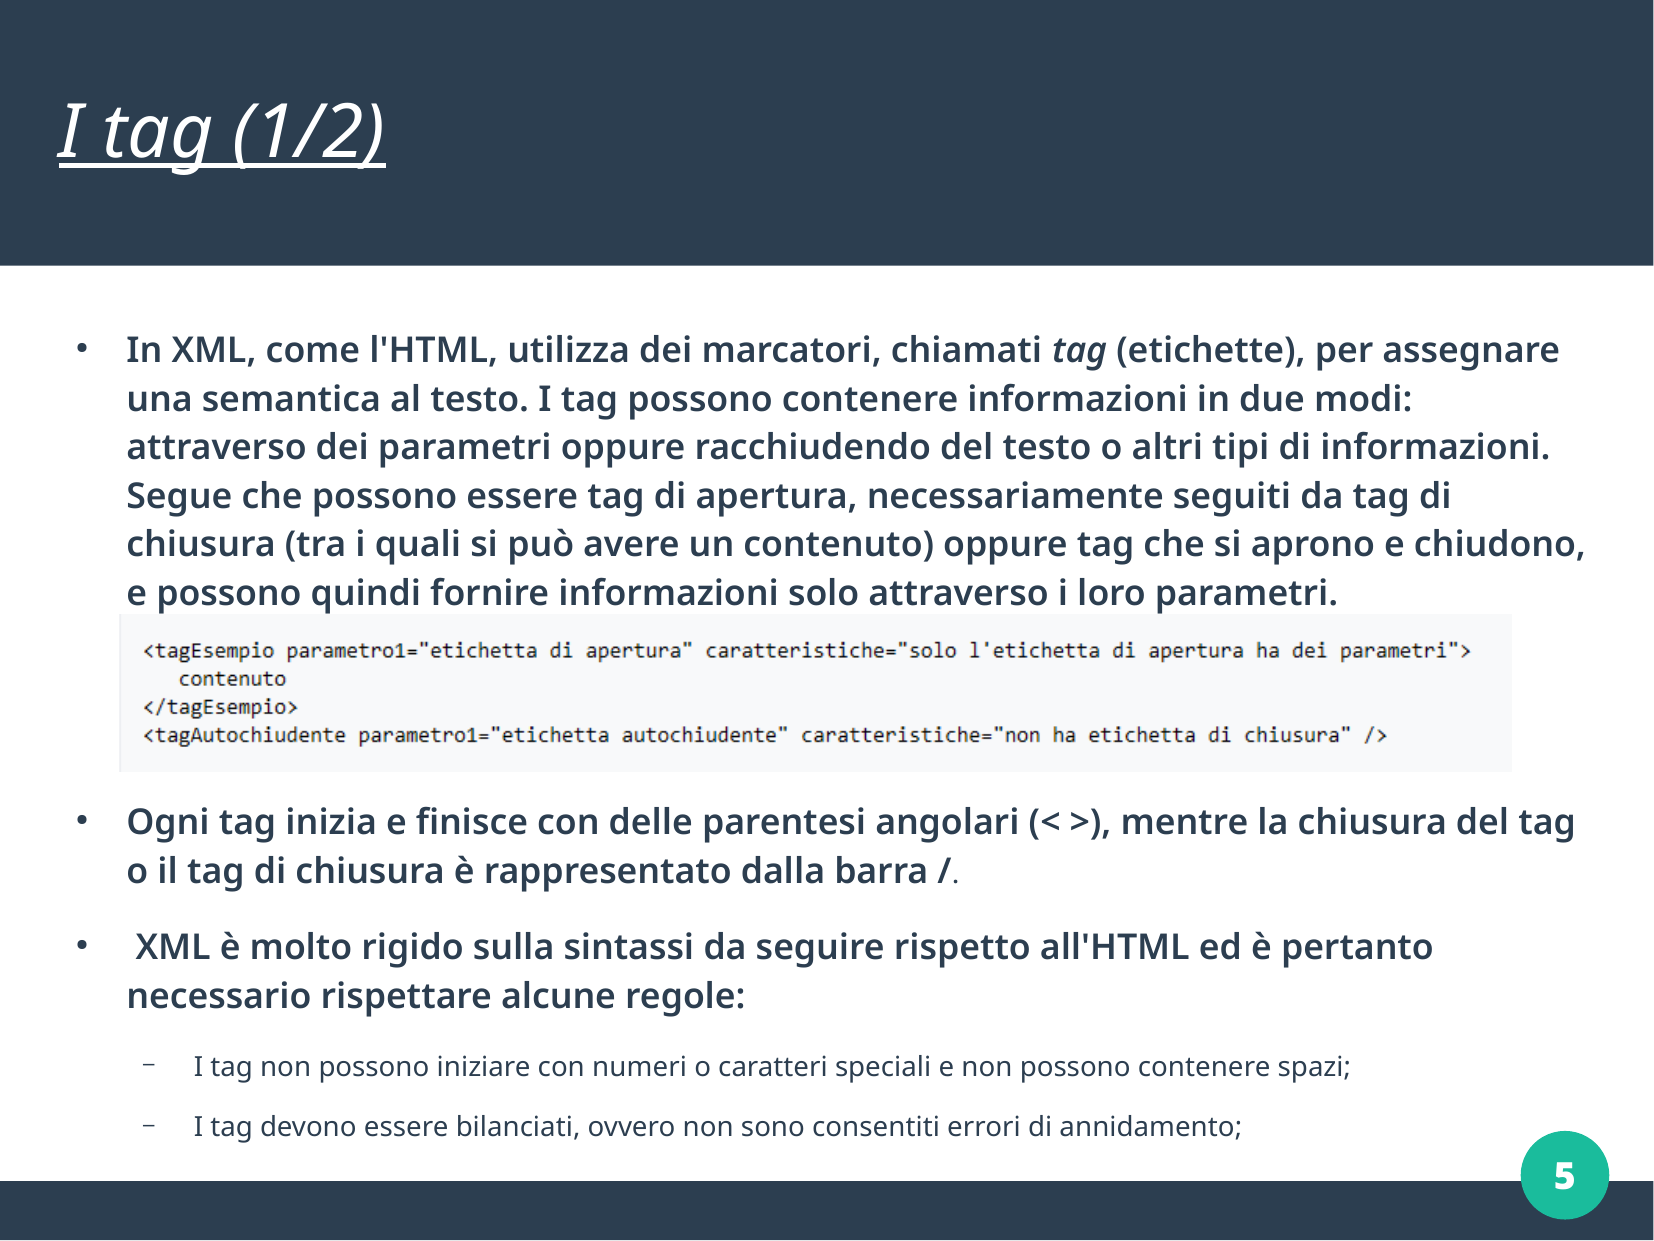

# I tag (1/2)
In XML, come l'HTML, utilizza dei marcatori, chiamati tag (etichette), per assegnare una semantica al testo. I tag possono contenere informazioni in due modi: attraverso dei parametri oppure racchiudendo del testo o altri tipi di informazioni. Segue che possono essere tag di apertura, necessariamente seguiti da tag di chiusura (tra i quali si può avere un contenuto) oppure tag che si aprono e chiudono, e possono quindi fornire informazioni solo attraverso i loro parametri.
Ogni tag inizia e finisce con delle parentesi angolari (< >), mentre la chiusura del tag o il tag di chiusura è rappresentato dalla barra /.
 XML è molto rigido sulla sintassi da seguire rispetto all'HTML ed è pertanto necessario rispettare alcune regole:
I tag non possono iniziare con numeri o caratteri speciali e non possono contenere spazi;
I tag devono essere bilanciati, ovvero non sono consentiti errori di annidamento;
5